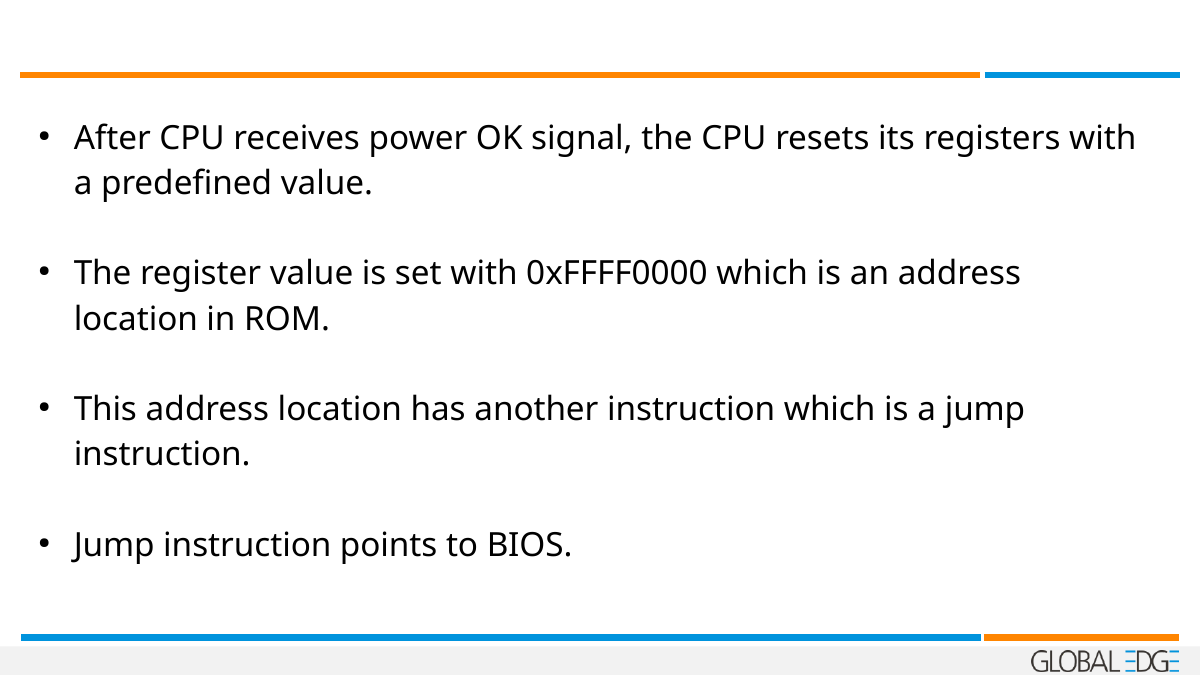

#
After CPU receives power OK signal, the CPU resets its registers with a predefined value.
The register value is set with 0xFFFF0000 which is an address location in ROM.
This address location has another instruction which is a jump instruction.
Jump instruction points to BIOS.